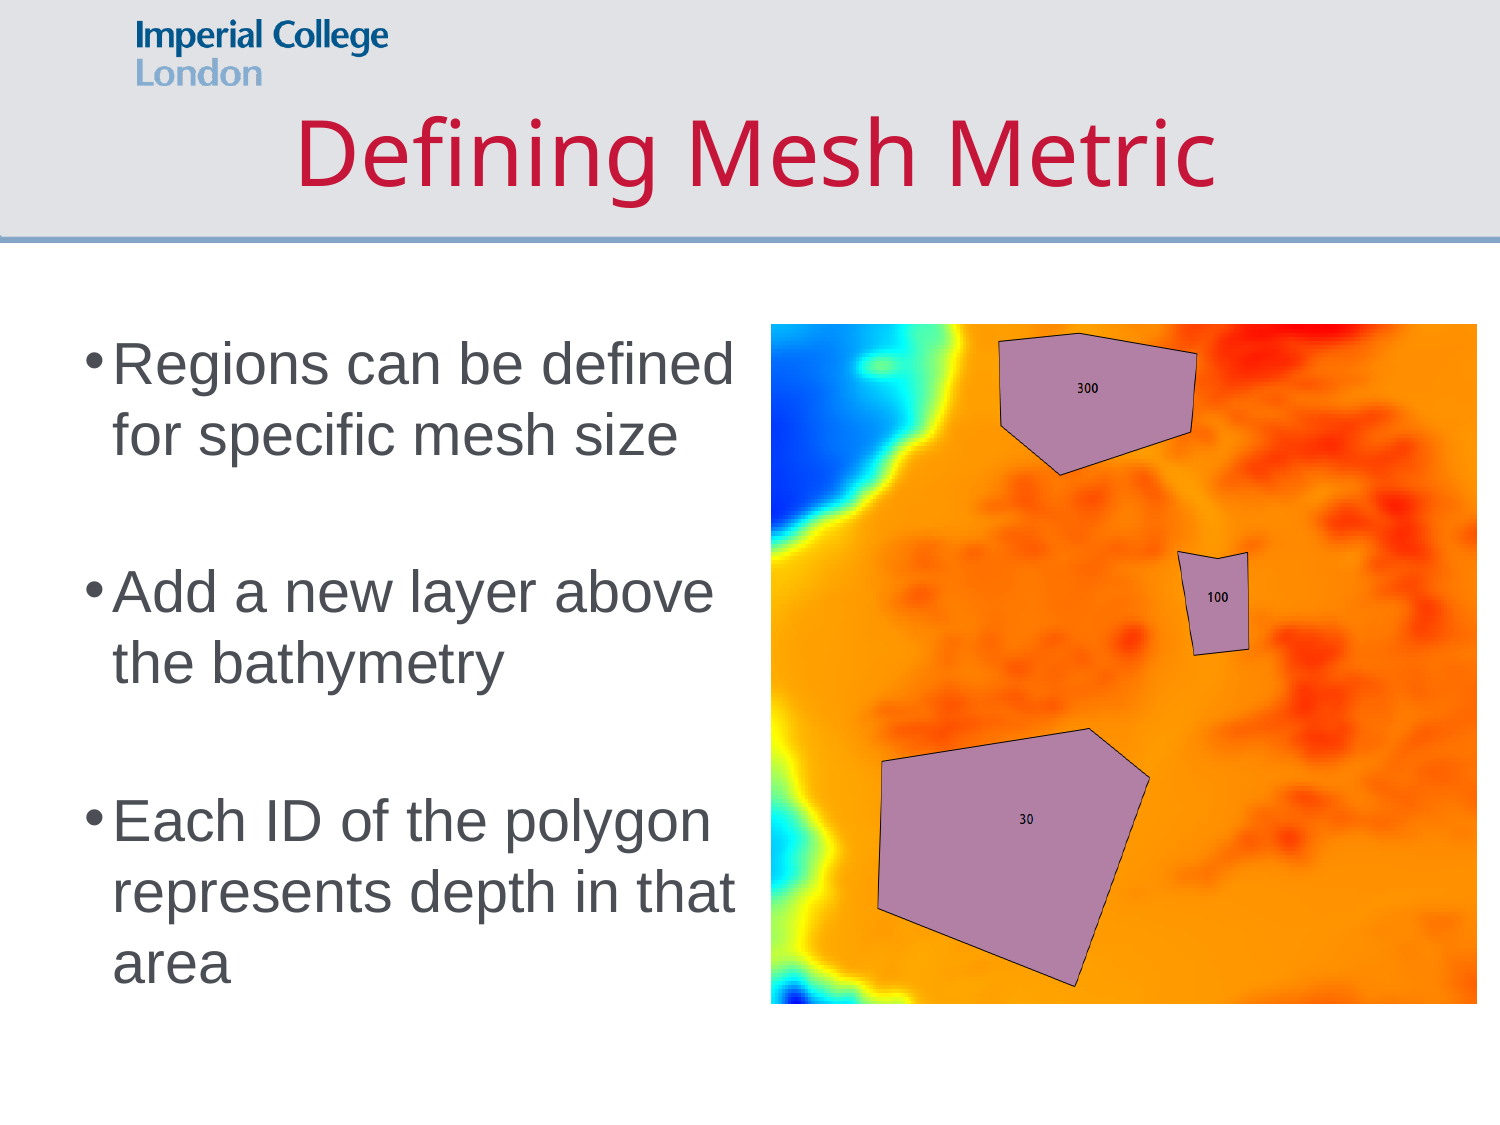

# Defining Mesh Metric
Regions can be defined for specific mesh size
Add a new layer above the bathymetry
Each ID of the polygon represents depth in that area